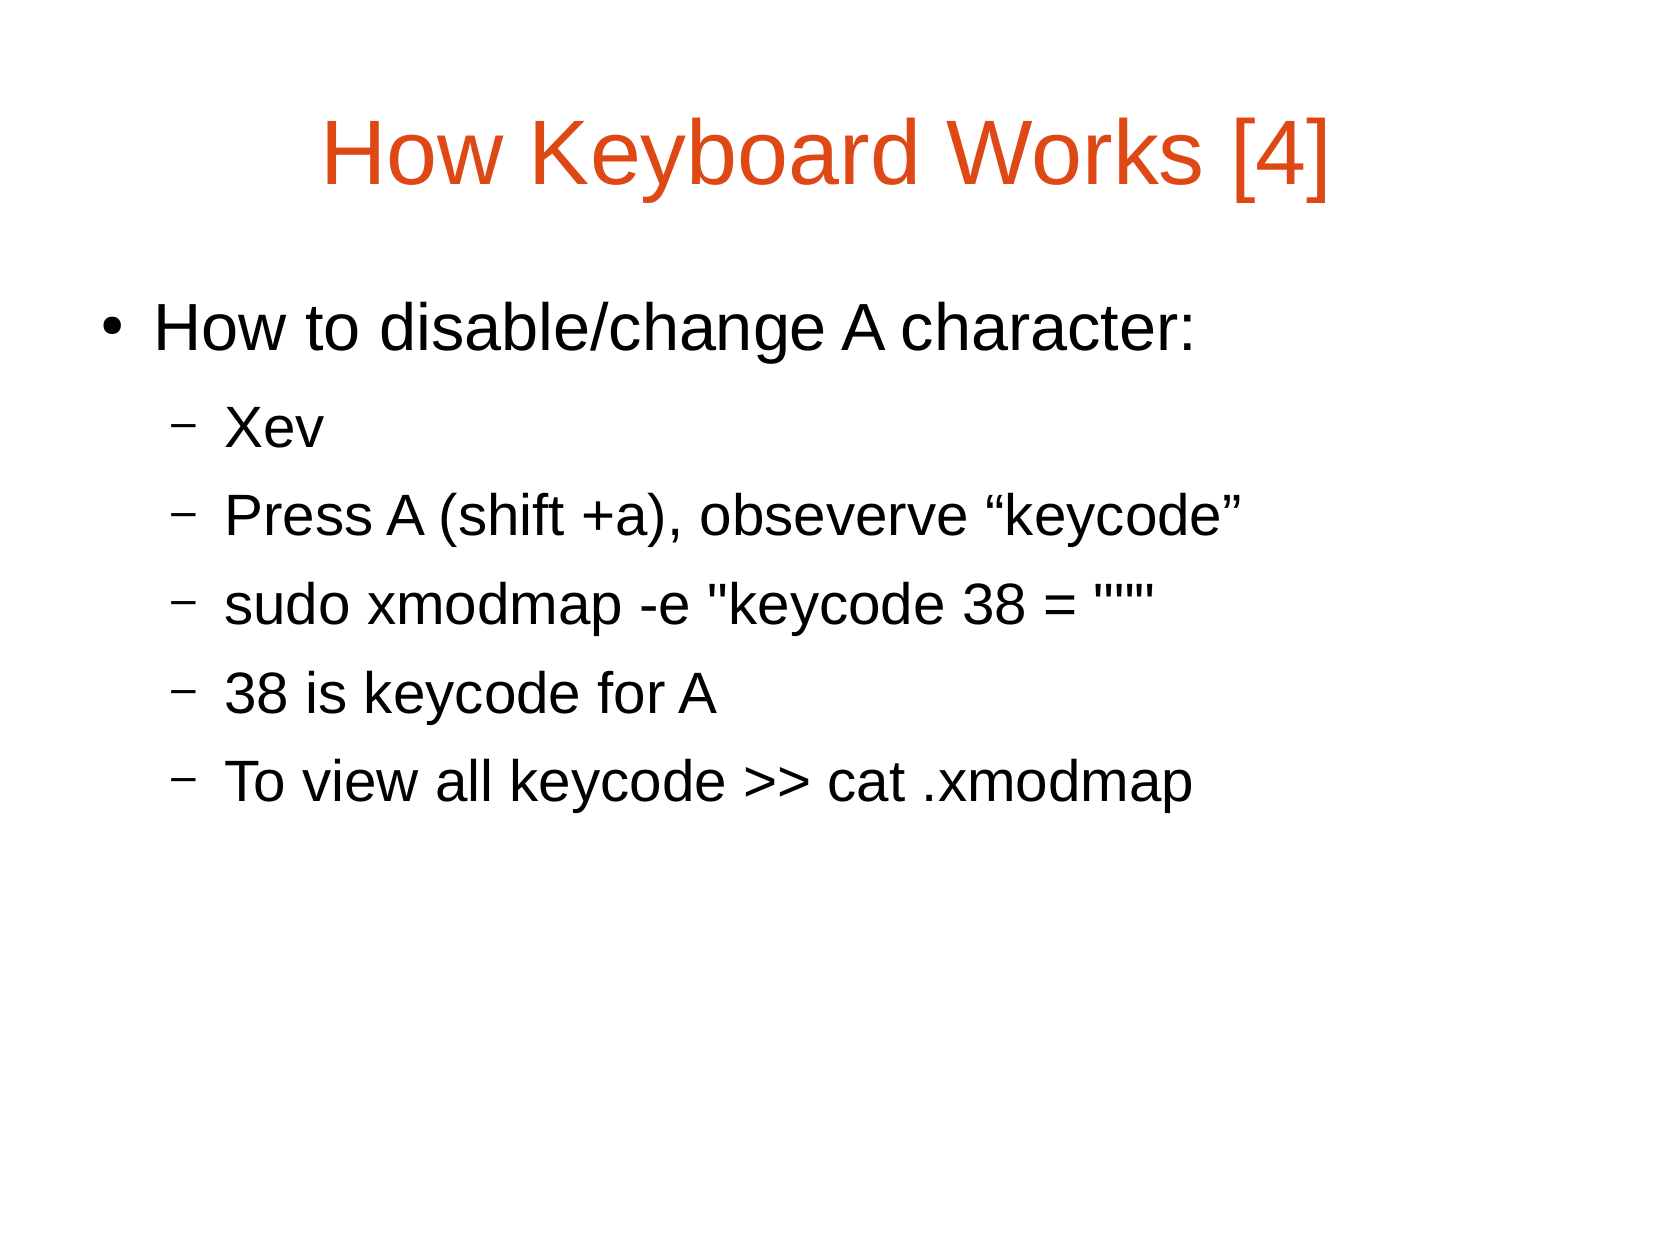

# How Keyboard Works [4]
How to disable/change A character:
Xev
Press A (shift +a), obseverve “keycode”
sudo xmodmap -e "keycode 38 = """
38 is keycode for A
To view all keycode >> cat .xmodmap